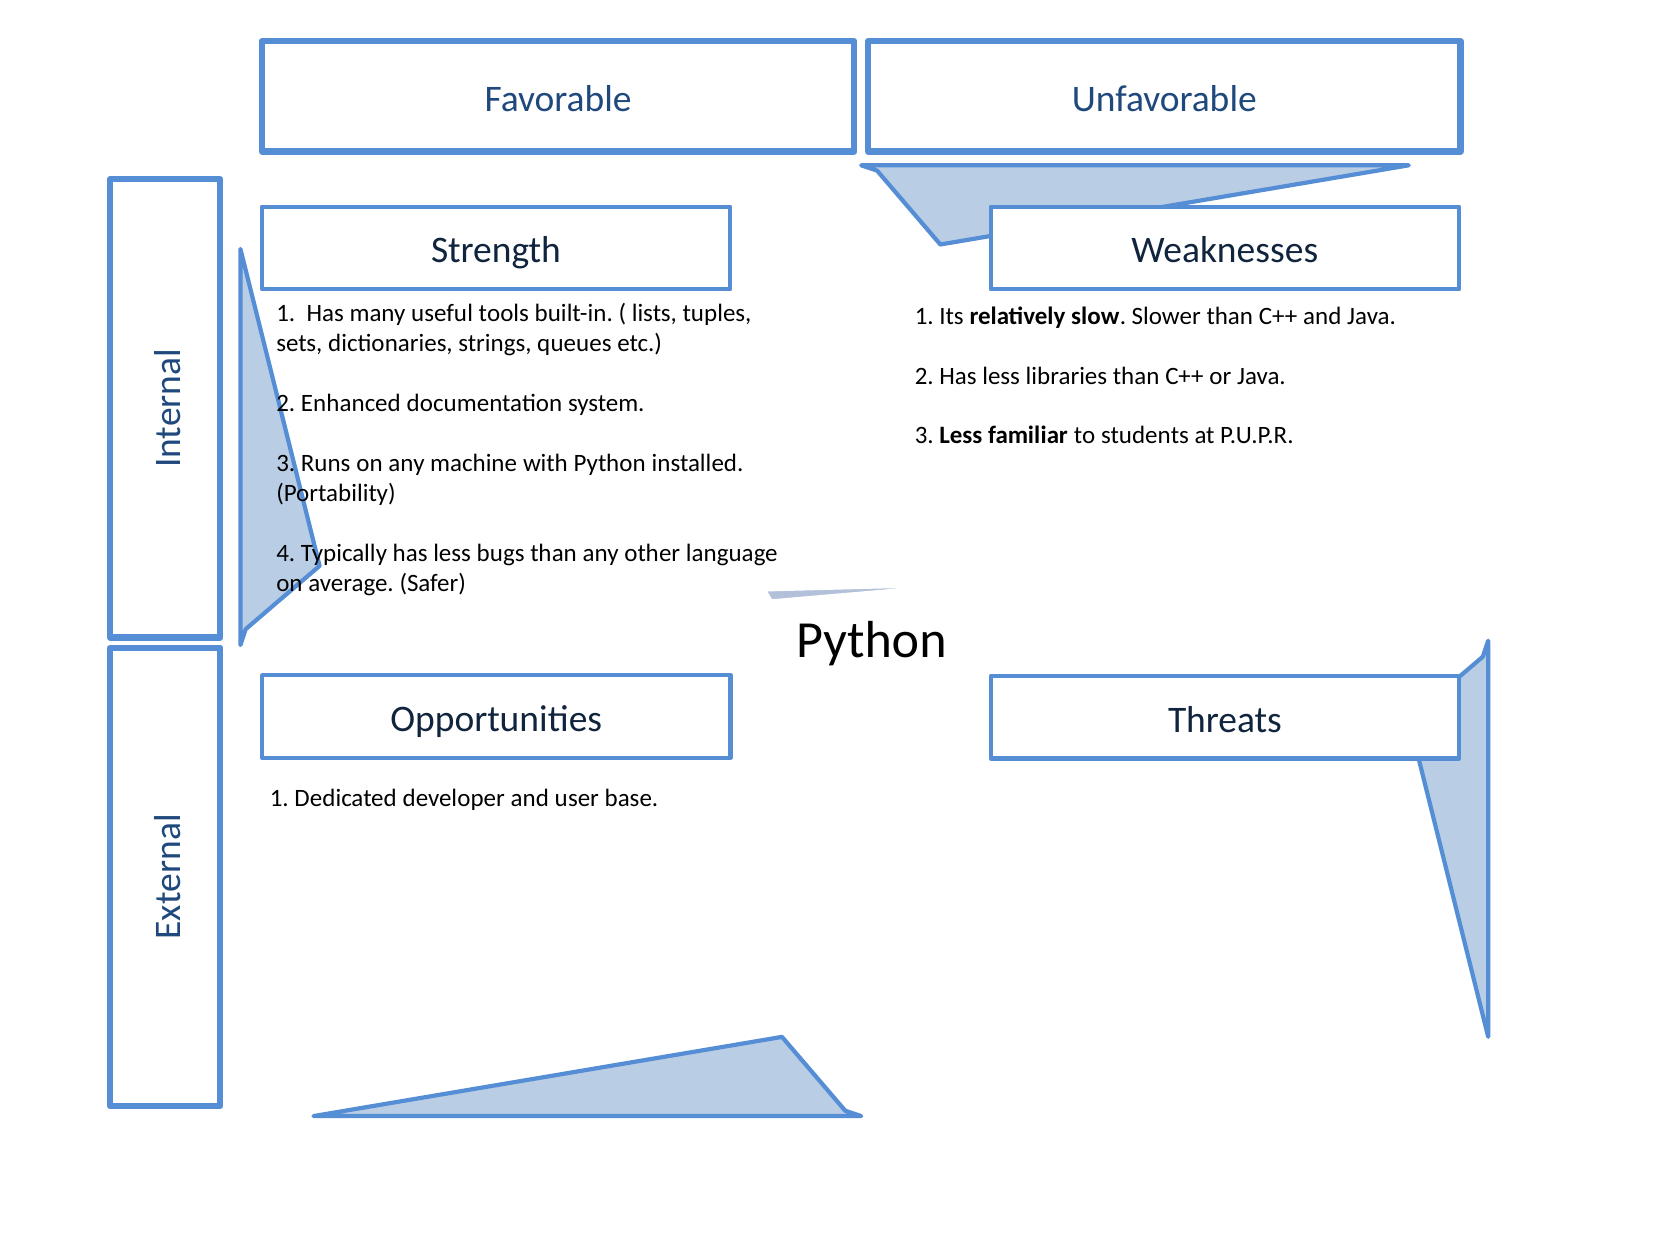

Favorable
Unfavorable
Strength
Weaknesses
1. Has many useful tools built-in. ( lists, tuples, sets, dictionaries, strings, queues etc.)
2. Enhanced documentation system.
3. Runs on any machine with Python installed. (Portability)
4. Typically has less bugs than any other language on average. (Safer)
1. Its relatively slow. Slower than C++ and Java.
2. Has less libraries than C++ or Java.
3. Less familiar to students at P.U.P.R.
Internal
Python
Opportunities
Threats
1. Dedicated developer and user base.
External